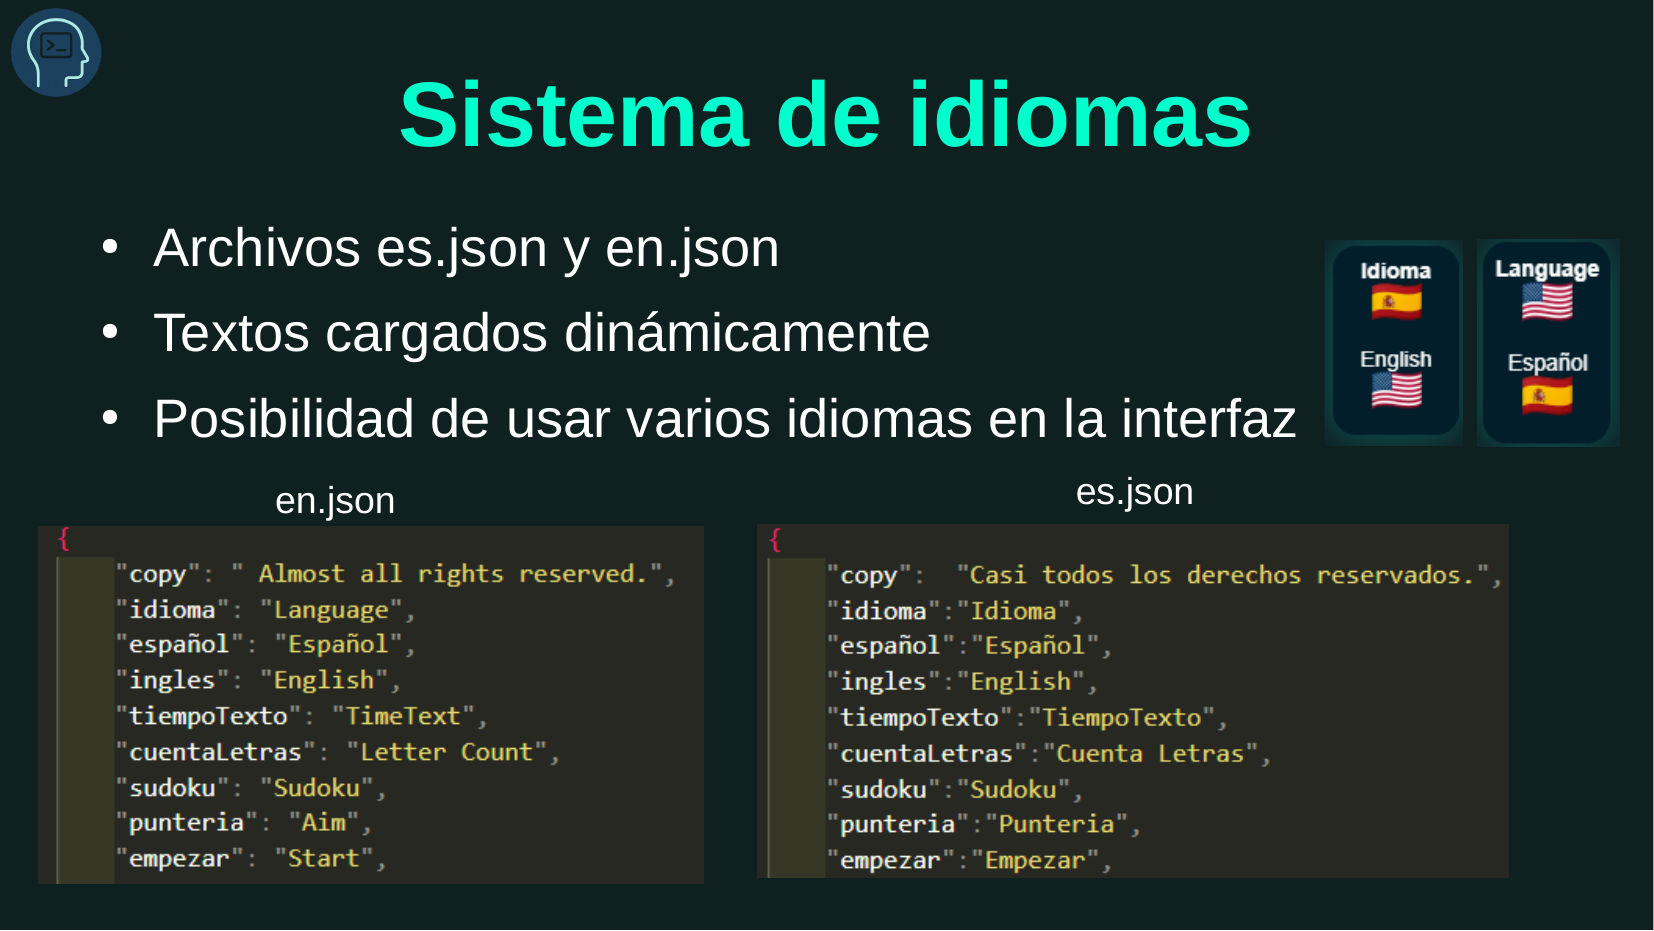

# Sistema de idiomas
Archivos es.json y en.json
Textos cargados dinámicamente
Posibilidad de usar varios idiomas en la interfaz
es.json
en.json